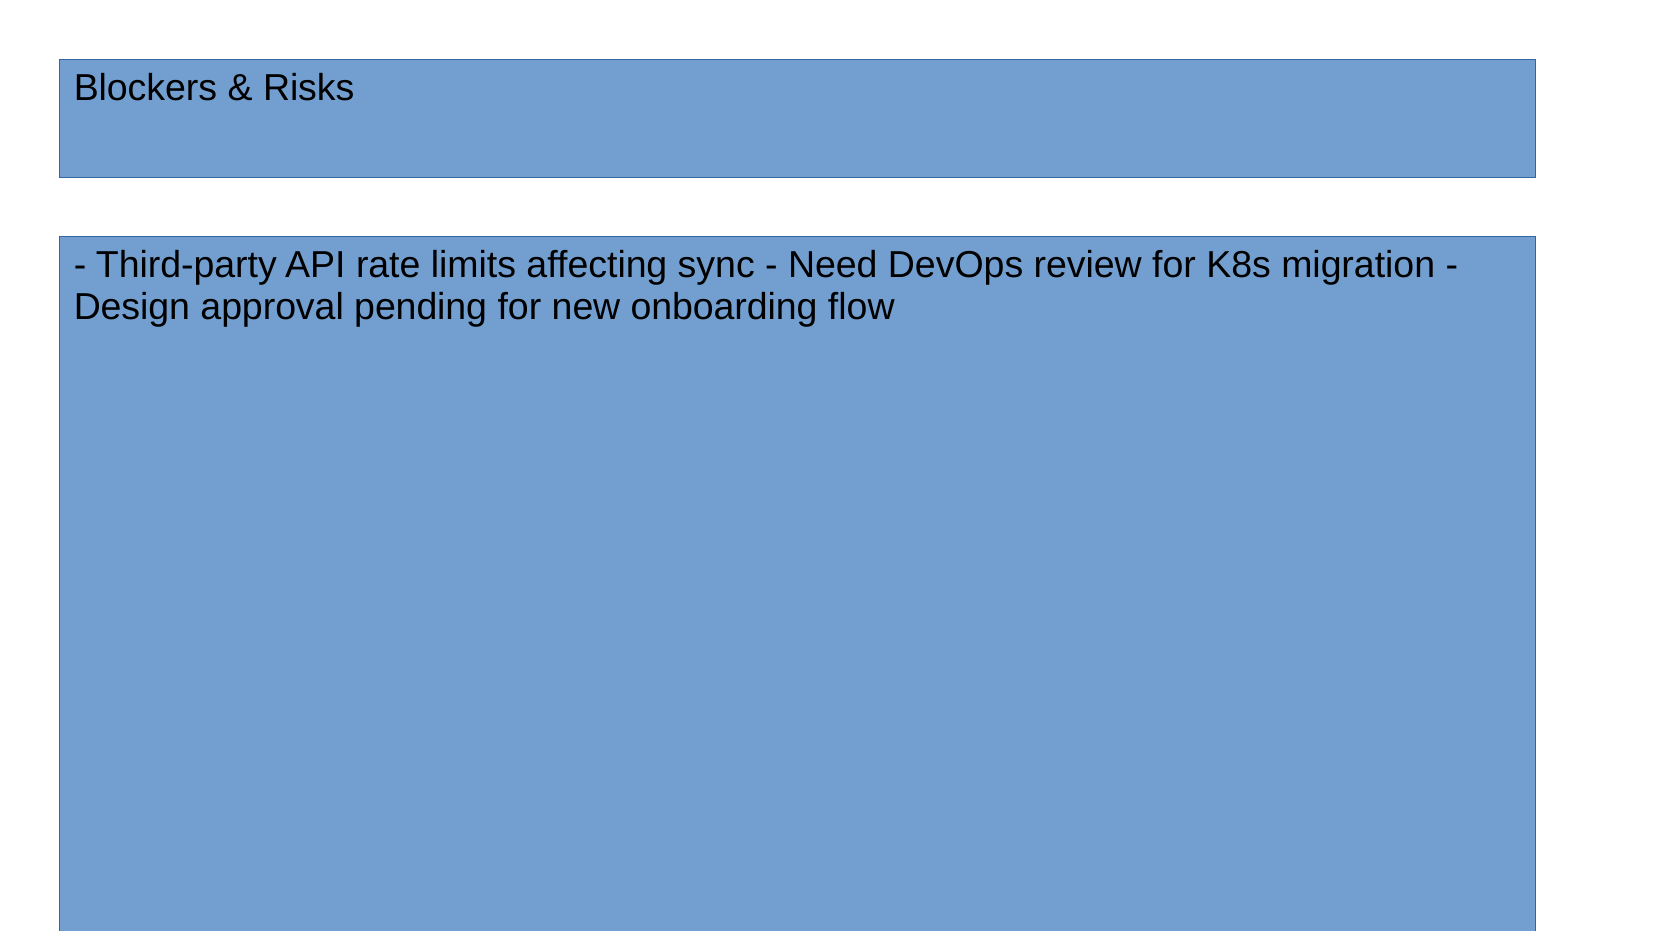

Blockers & Risks
- Third-party API rate limits affecting sync - Need DevOps review for K8s migration - Design approval pending for new onboarding flow